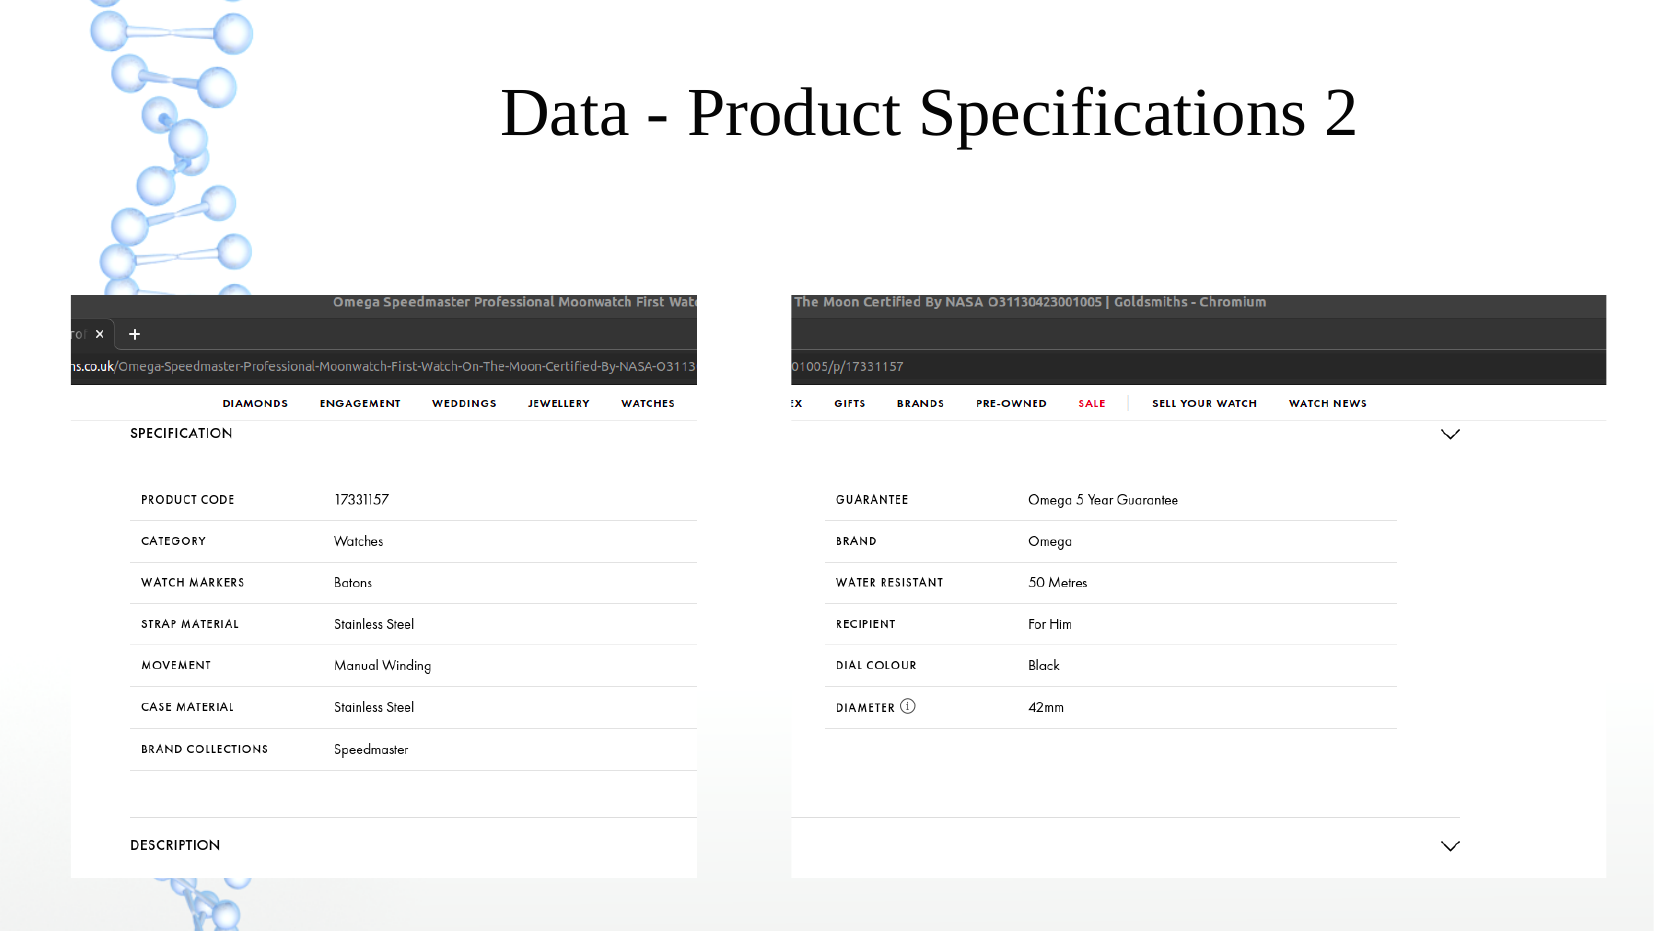

# Data - Product Specifications 2
10